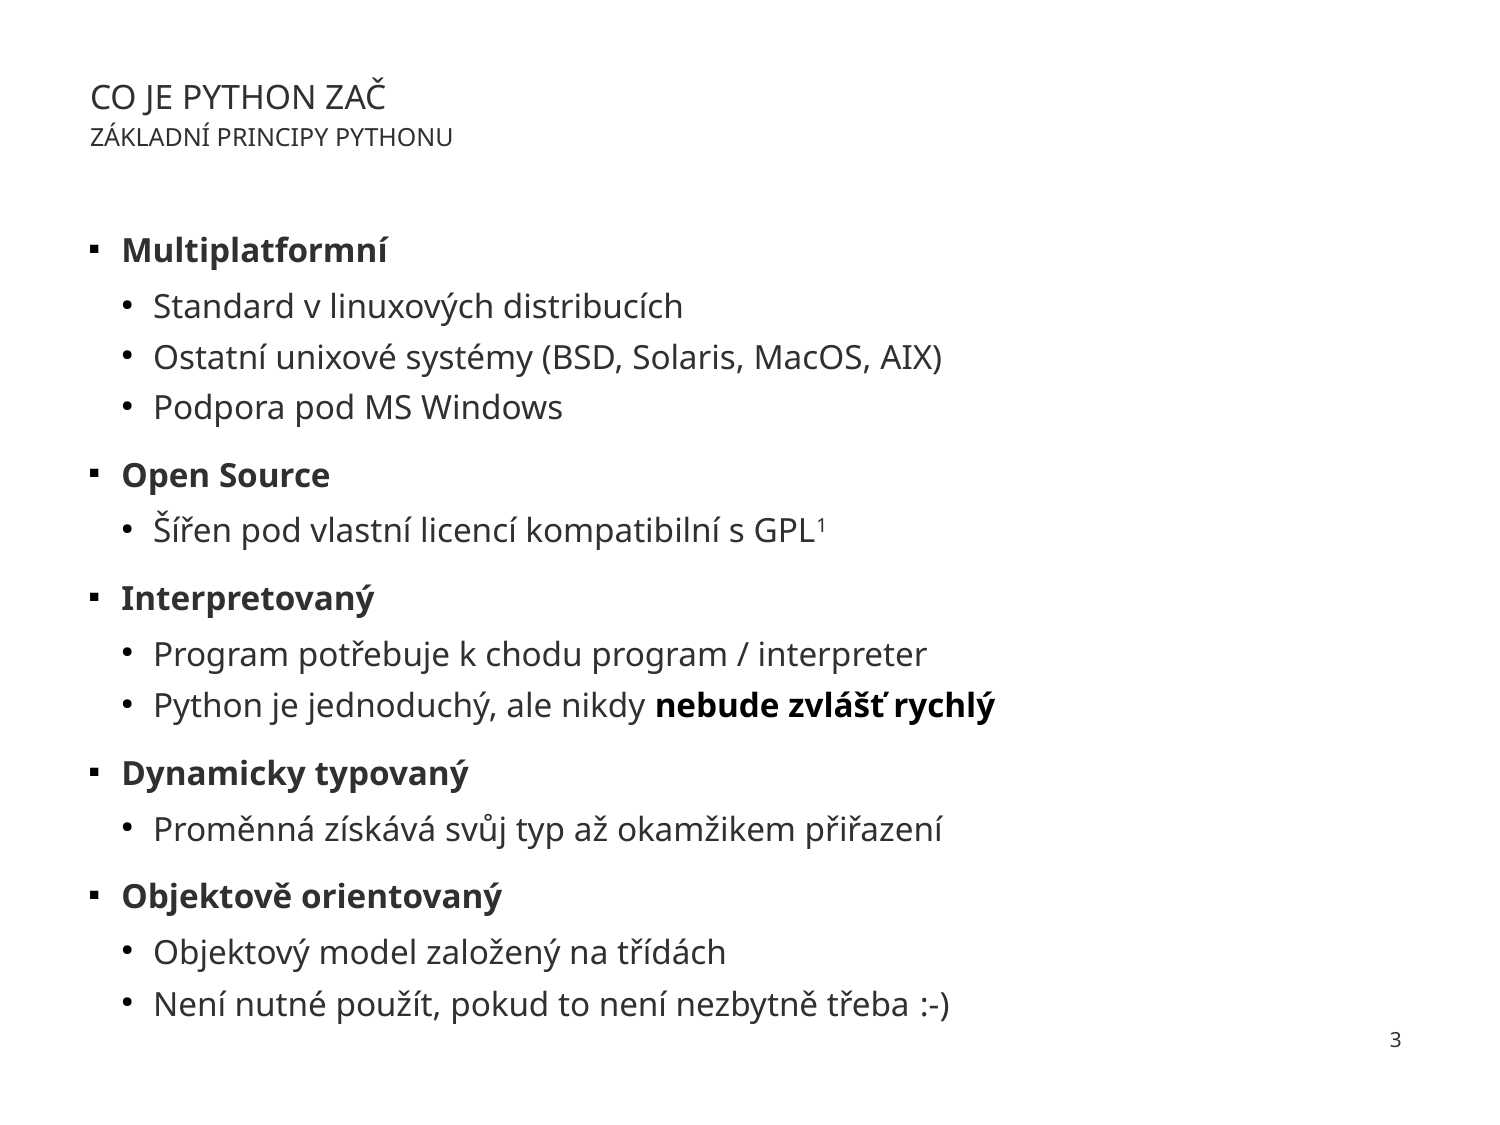

# Co je python zač základní principy pythonu
Multiplatformní
Standard v linuxových distribucích
Ostatní unixové systémy (BSD, Solaris, MacOS, AIX)
Podpora pod MS Windows
Open Source
Šířen pod vlastní licencí kompatibilní s GPL1
Interpretovaný
Program potřebuje k chodu program / interpreter
Python je jednoduchý, ale nikdy nebude zvlášť rychlý
Dynamicky typovaný
Proměnná získává svůj typ až okamžikem přiřazení
Objektově orientovaný
Objektový model založený na třídách
Není nutné použít, pokud to není nezbytně třeba :-)